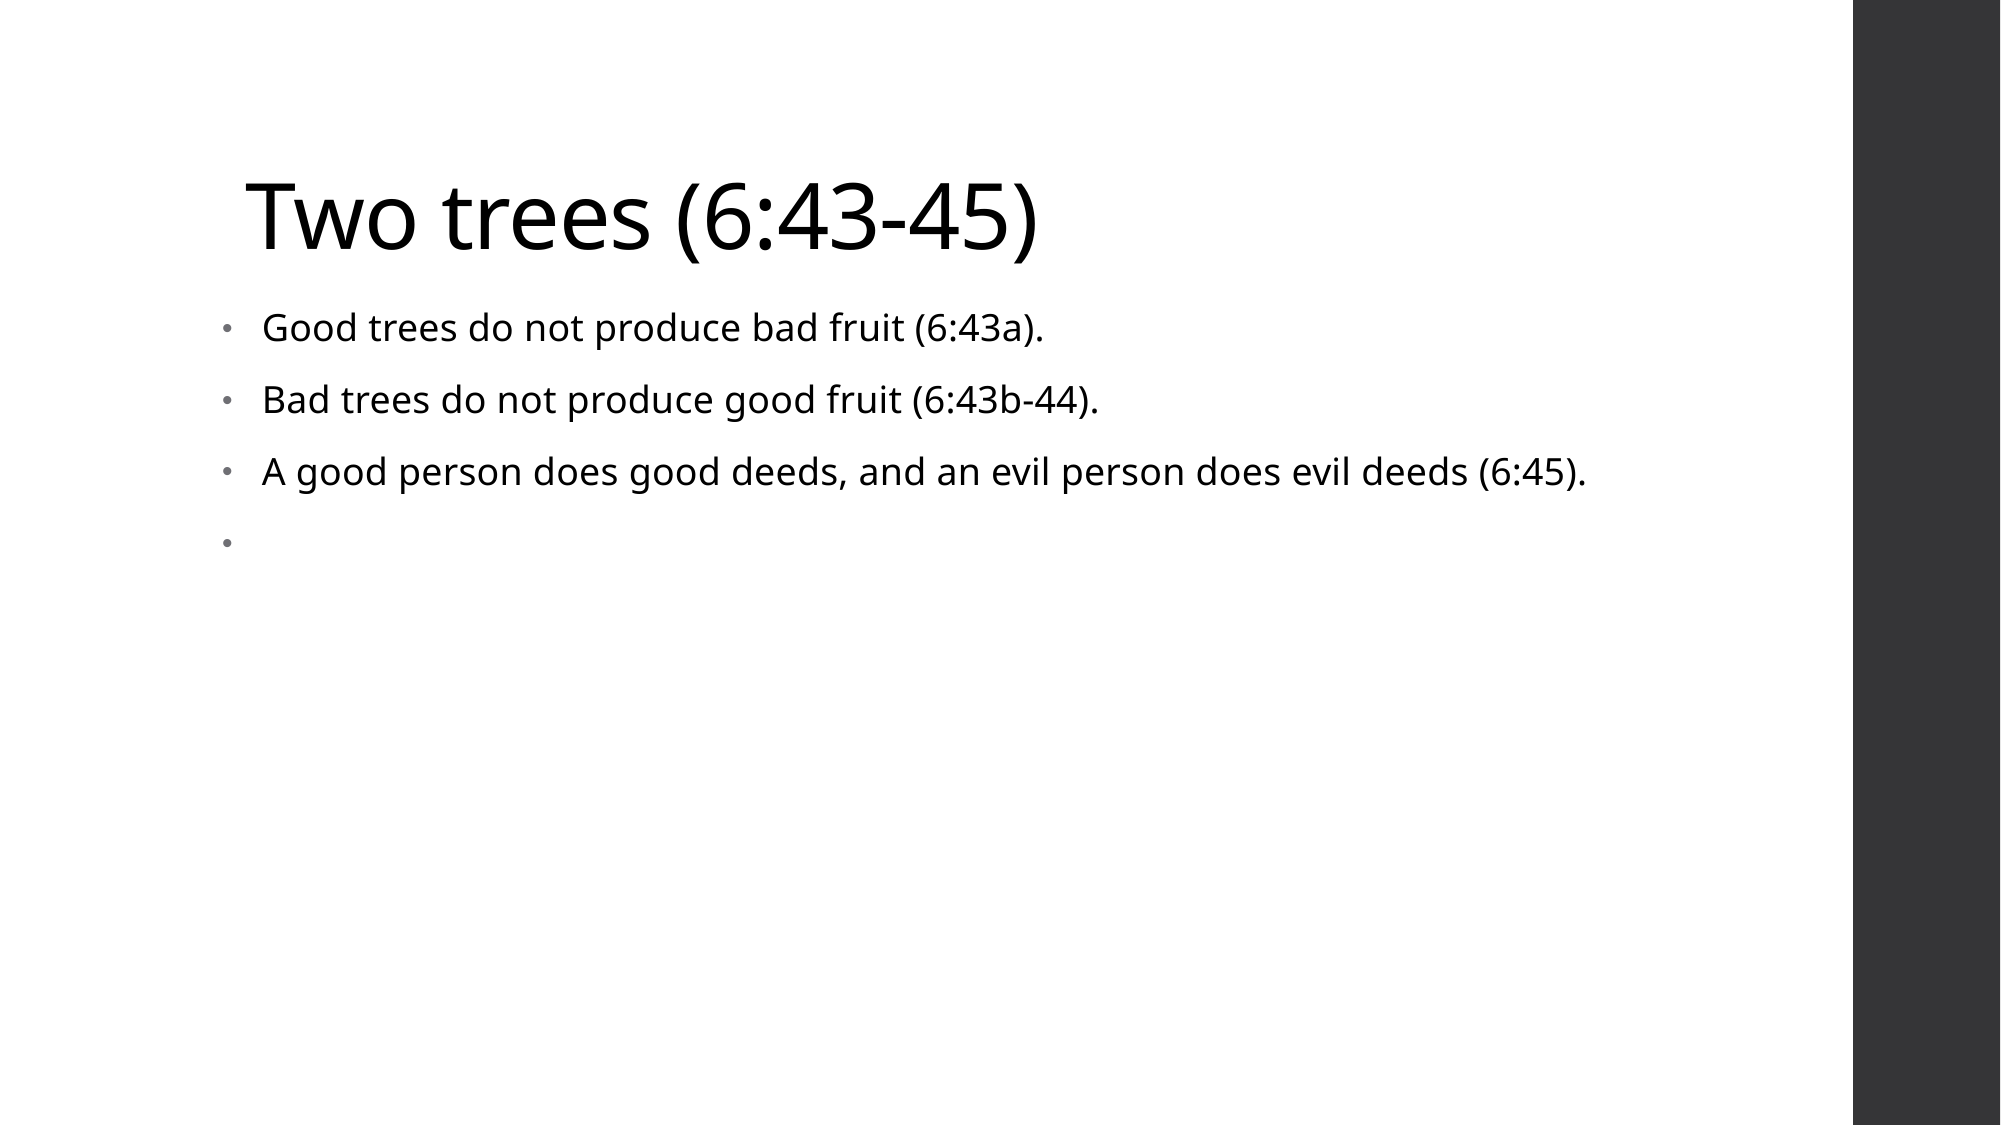

# Two trees (6:43-45)
 Good trees do not produce bad fruit (6:43a).
 Bad trees do not produce good fruit (6:43b-44).
 A good person does good deeds, and an evil person does evil deeds (6:45).